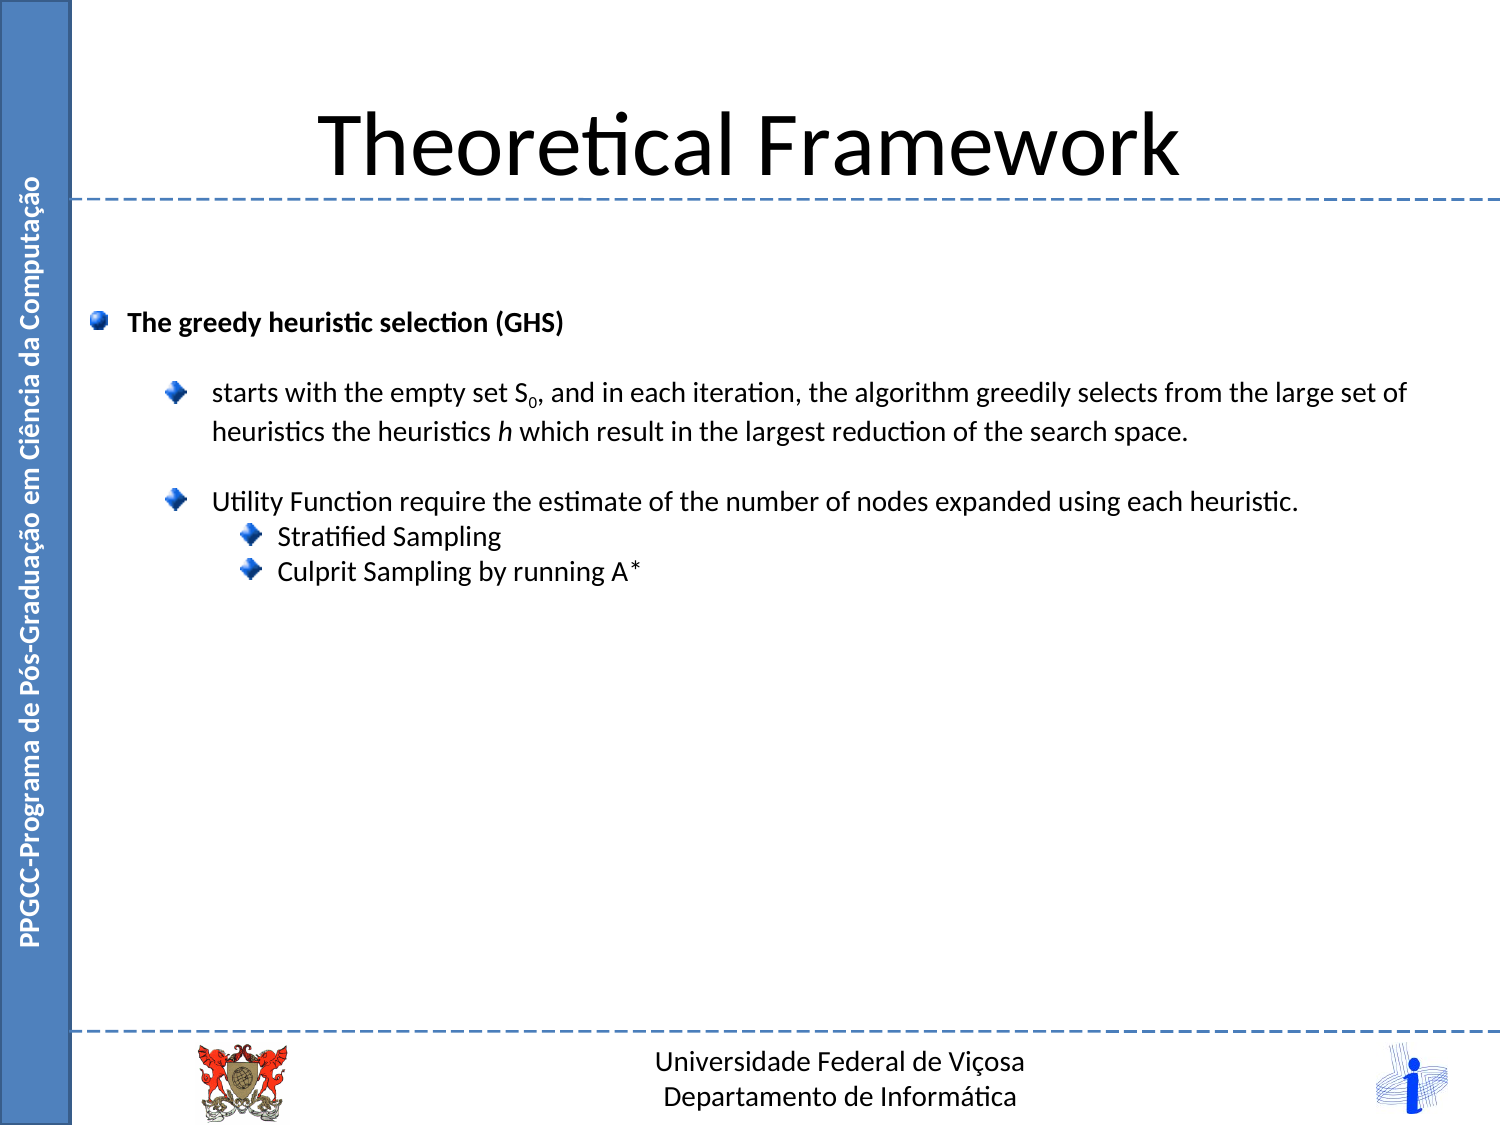

Theoretical Framework
 The greedy heuristic selection (GHS)
starts with the empty set S0, and in each iteration, the algorithm greedily selects from the large set of heuristics the heuristics h which result in the largest reduction of the search space.
Utility Function require the estimate of the number of nodes expanded using each heuristic.
Stratified Sampling
Culprit Sampling by running A*
PPGCC-Programa de Pós-Graduação em Ciência da Computação
Universidade Federal de Viçosa
Departamento de Informática